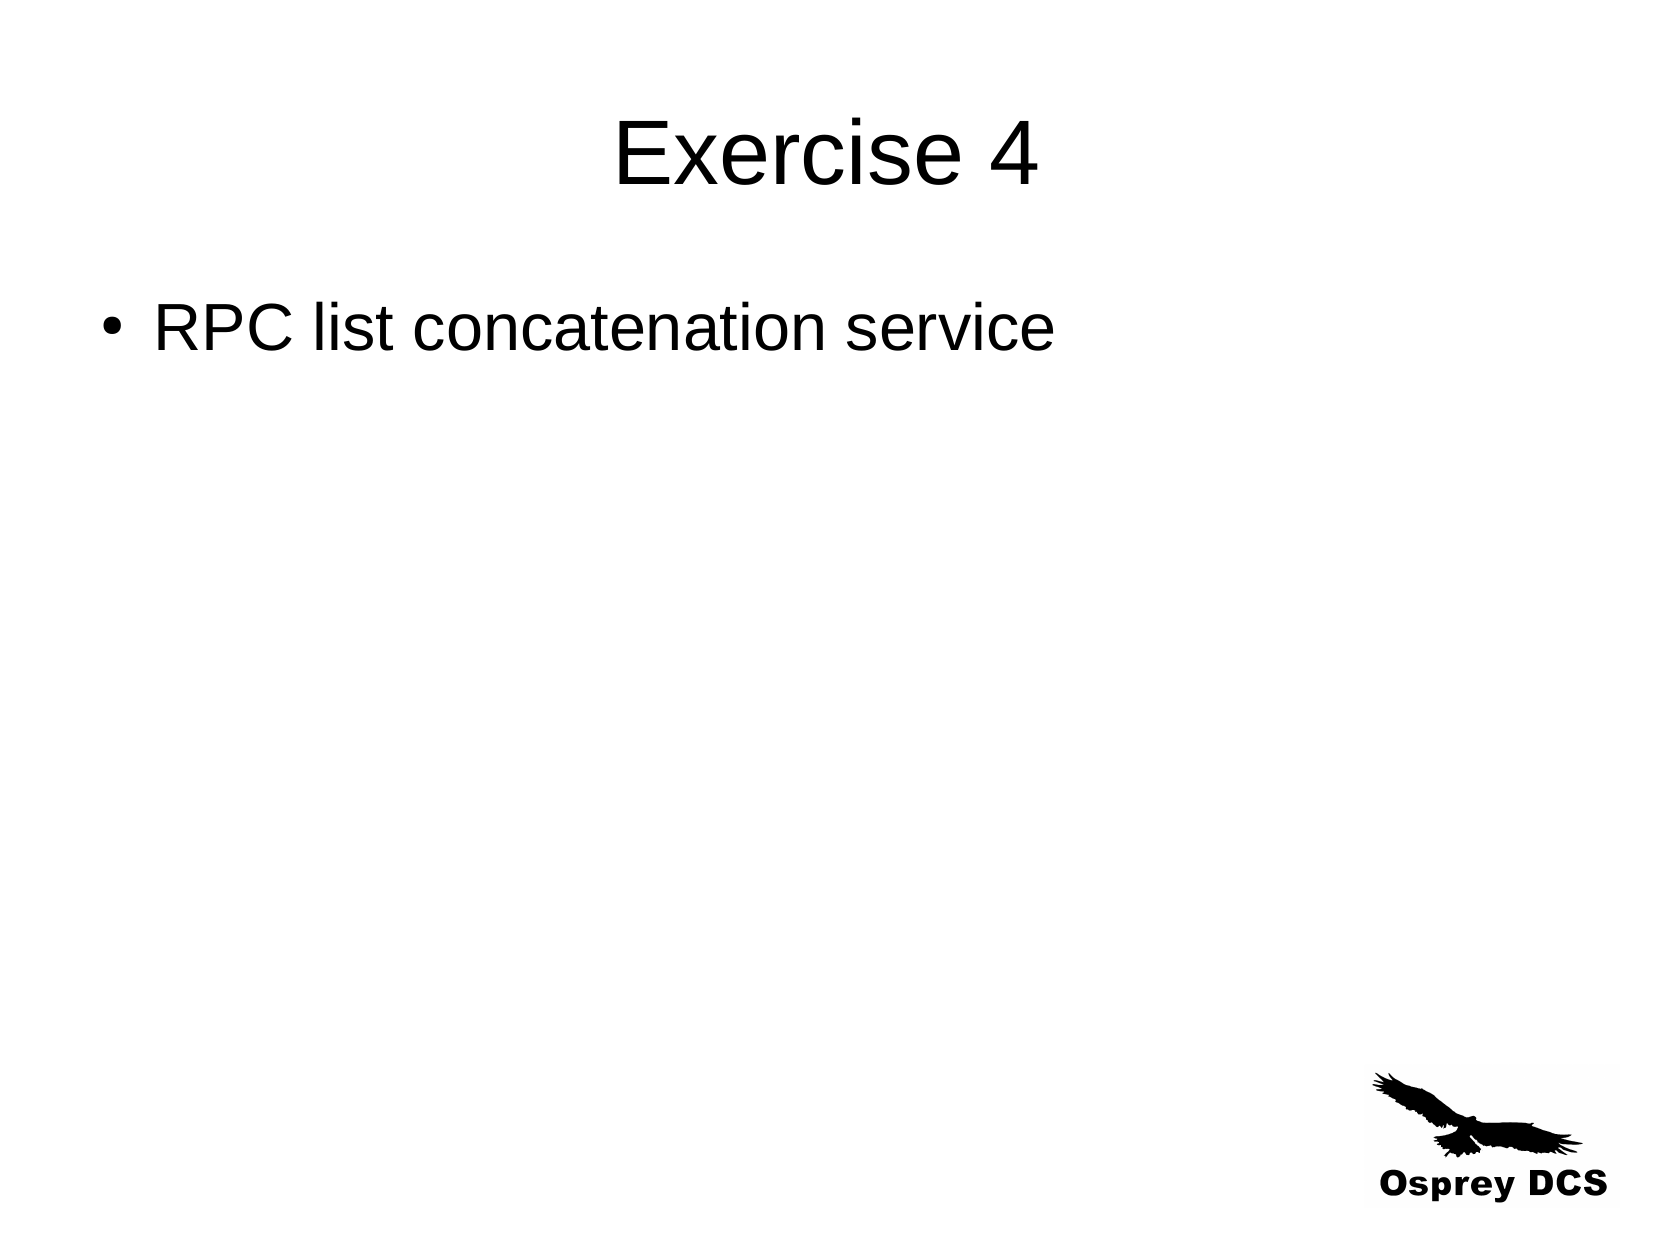

# Exercise 4
RPC list concatenation service